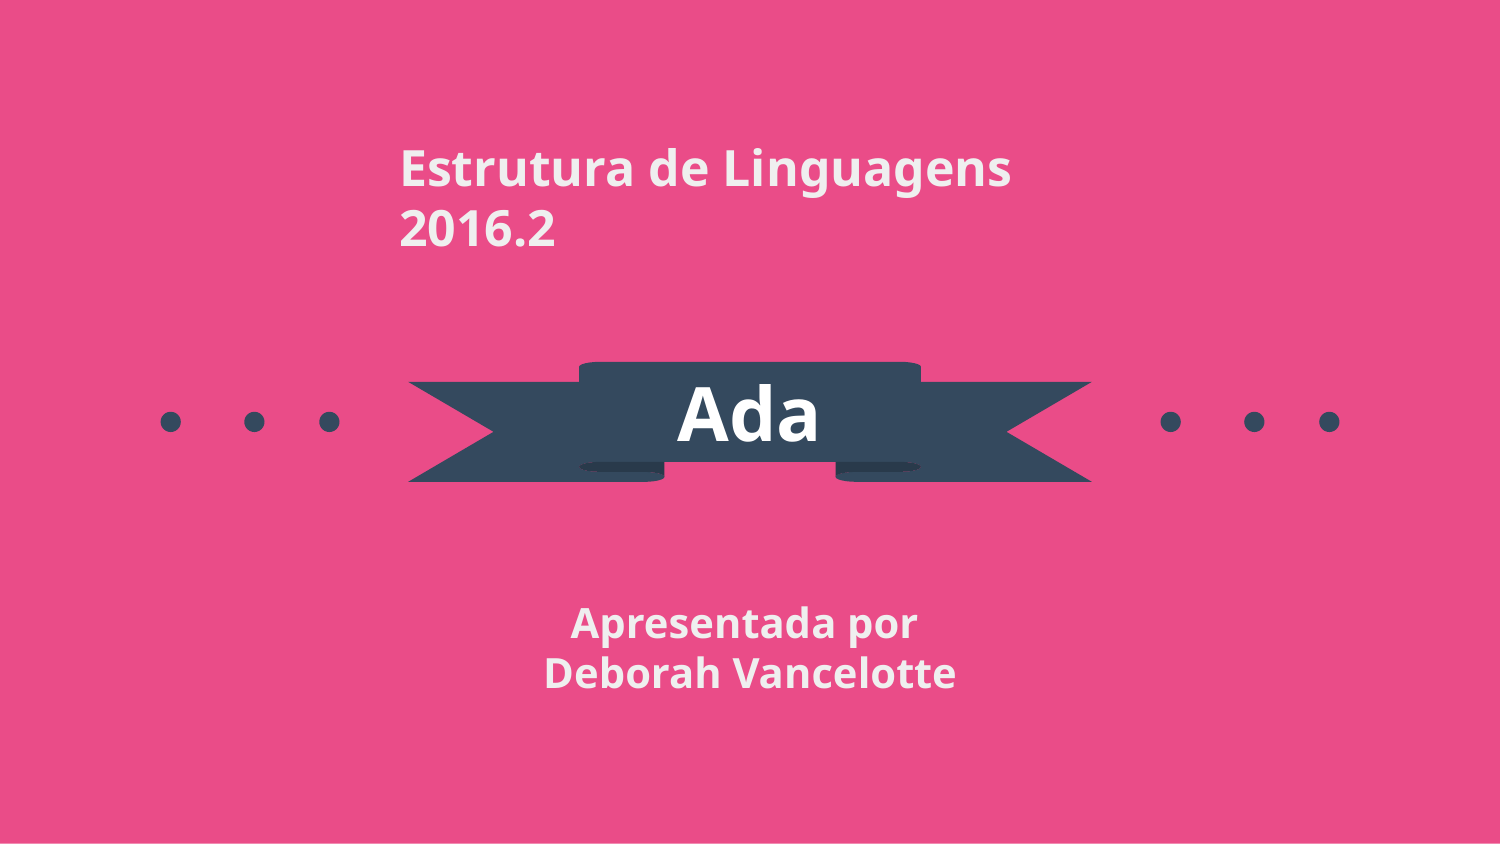

Estrutura de Linguagens 2016.2
Ada
Apresentada por
Deborah Vancelotte